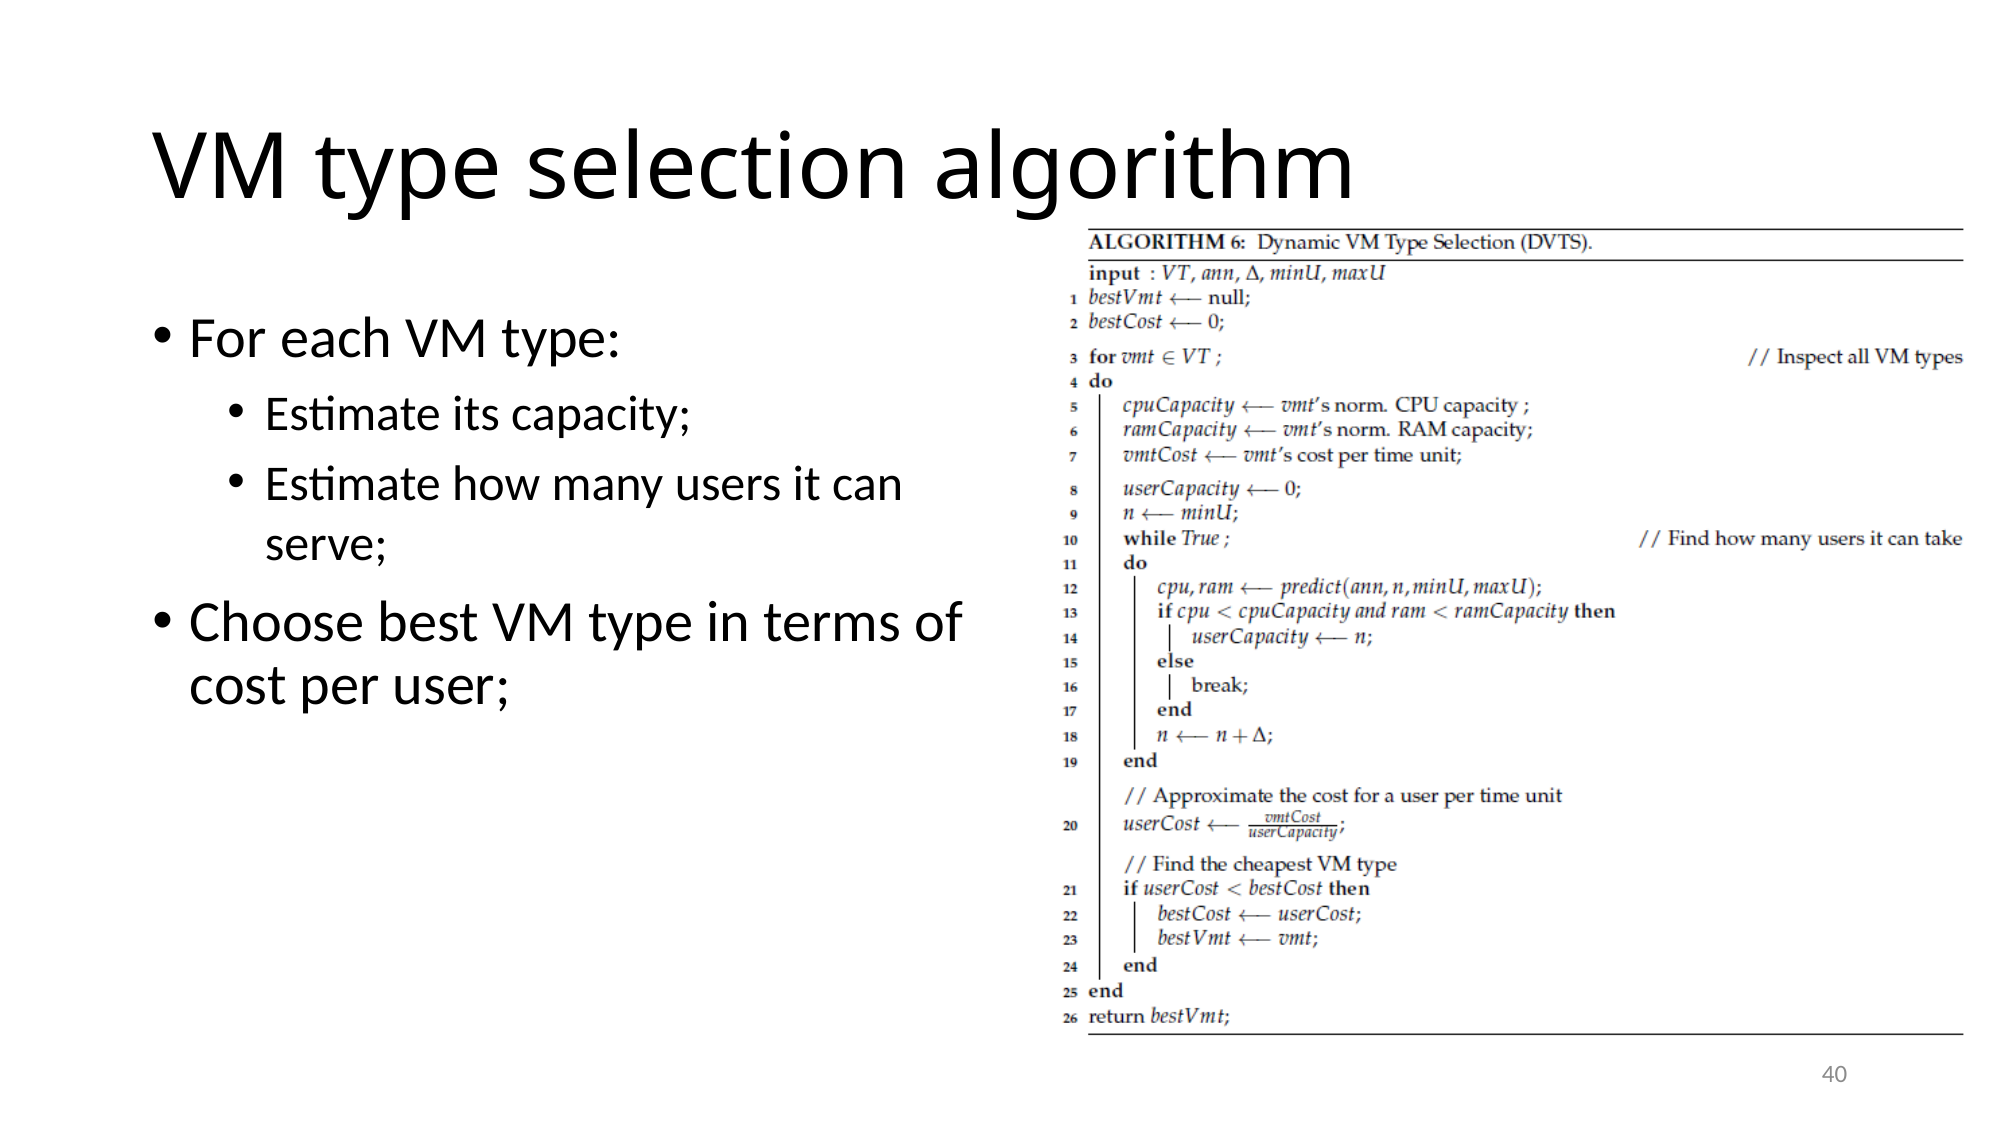

# VM type selection algorithm
For each VM type:
Estimate its capacity;
Estimate how many users it can serve;
Choose best VM type in terms of cost per user;